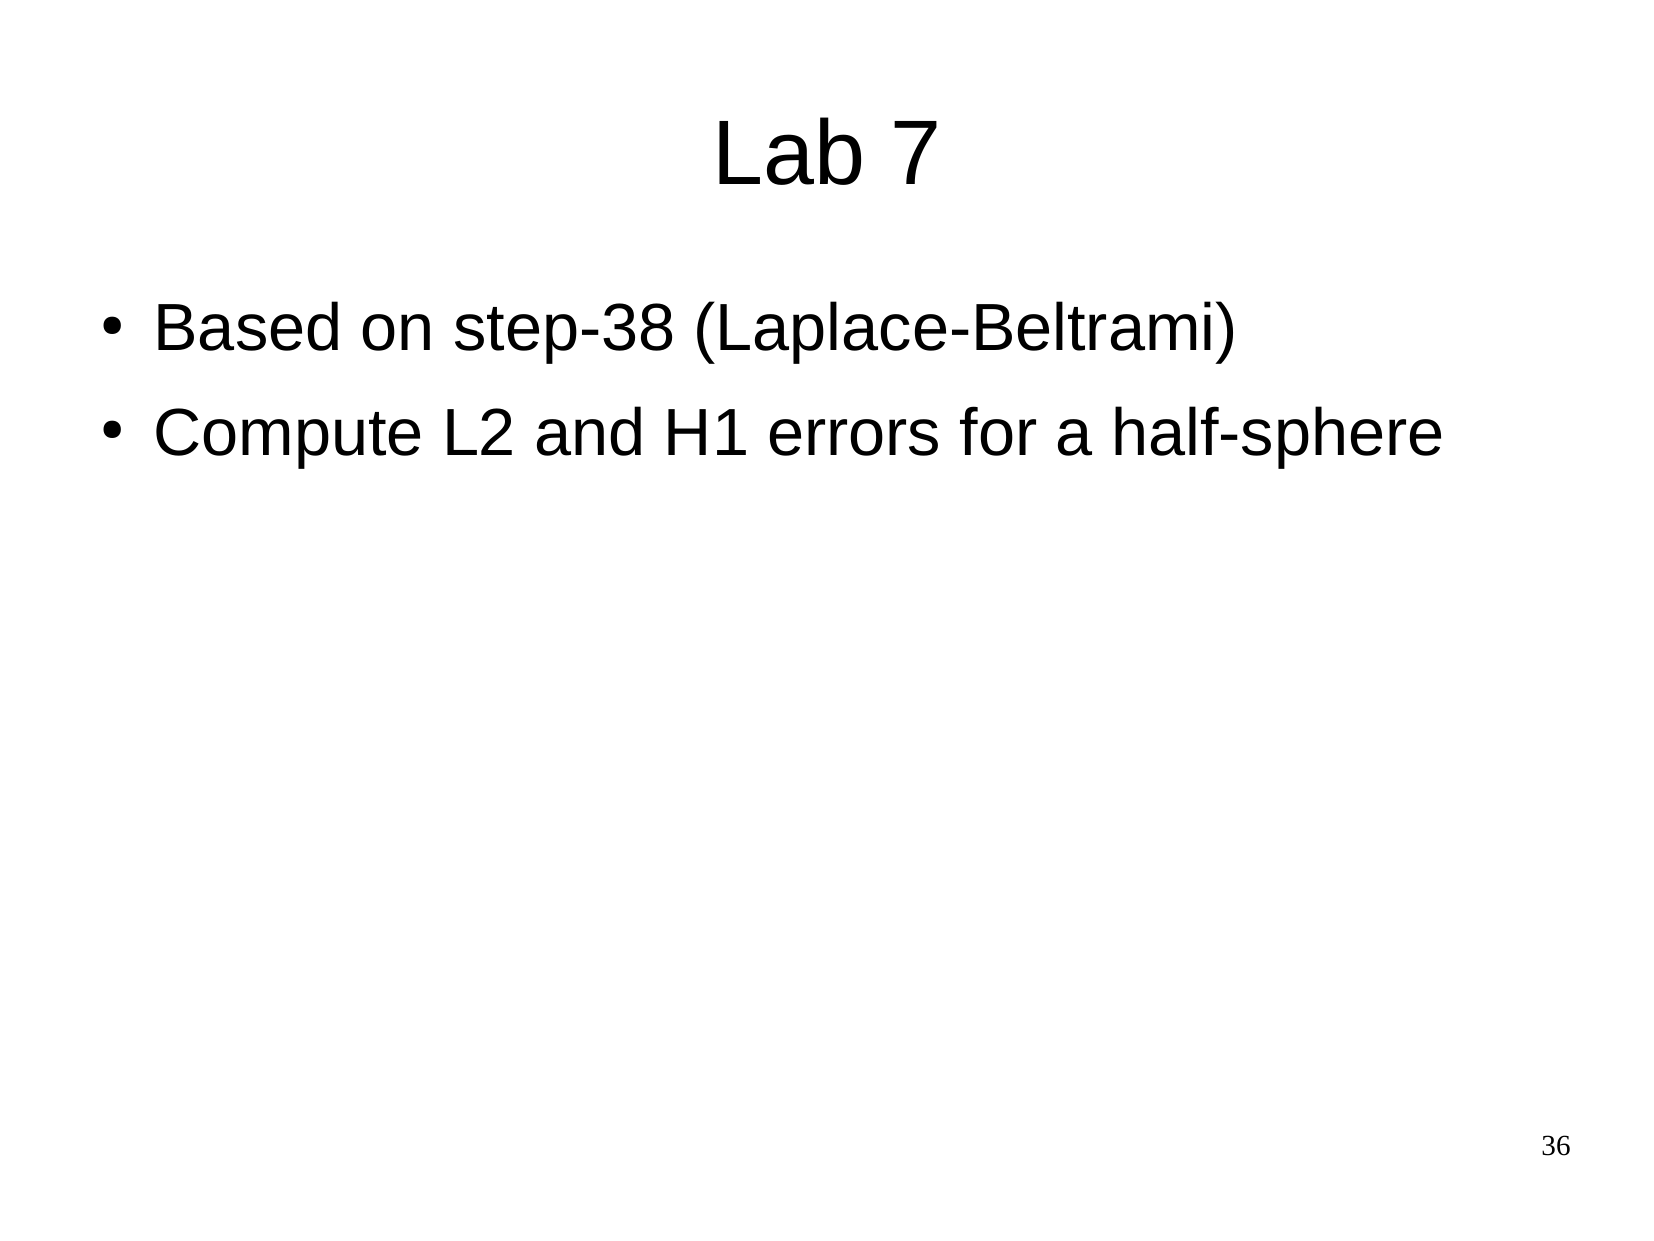

# Lab 7
Based on step-38 (Laplace-Beltrami)
Compute L2 and H1 errors for a half-sphere
36